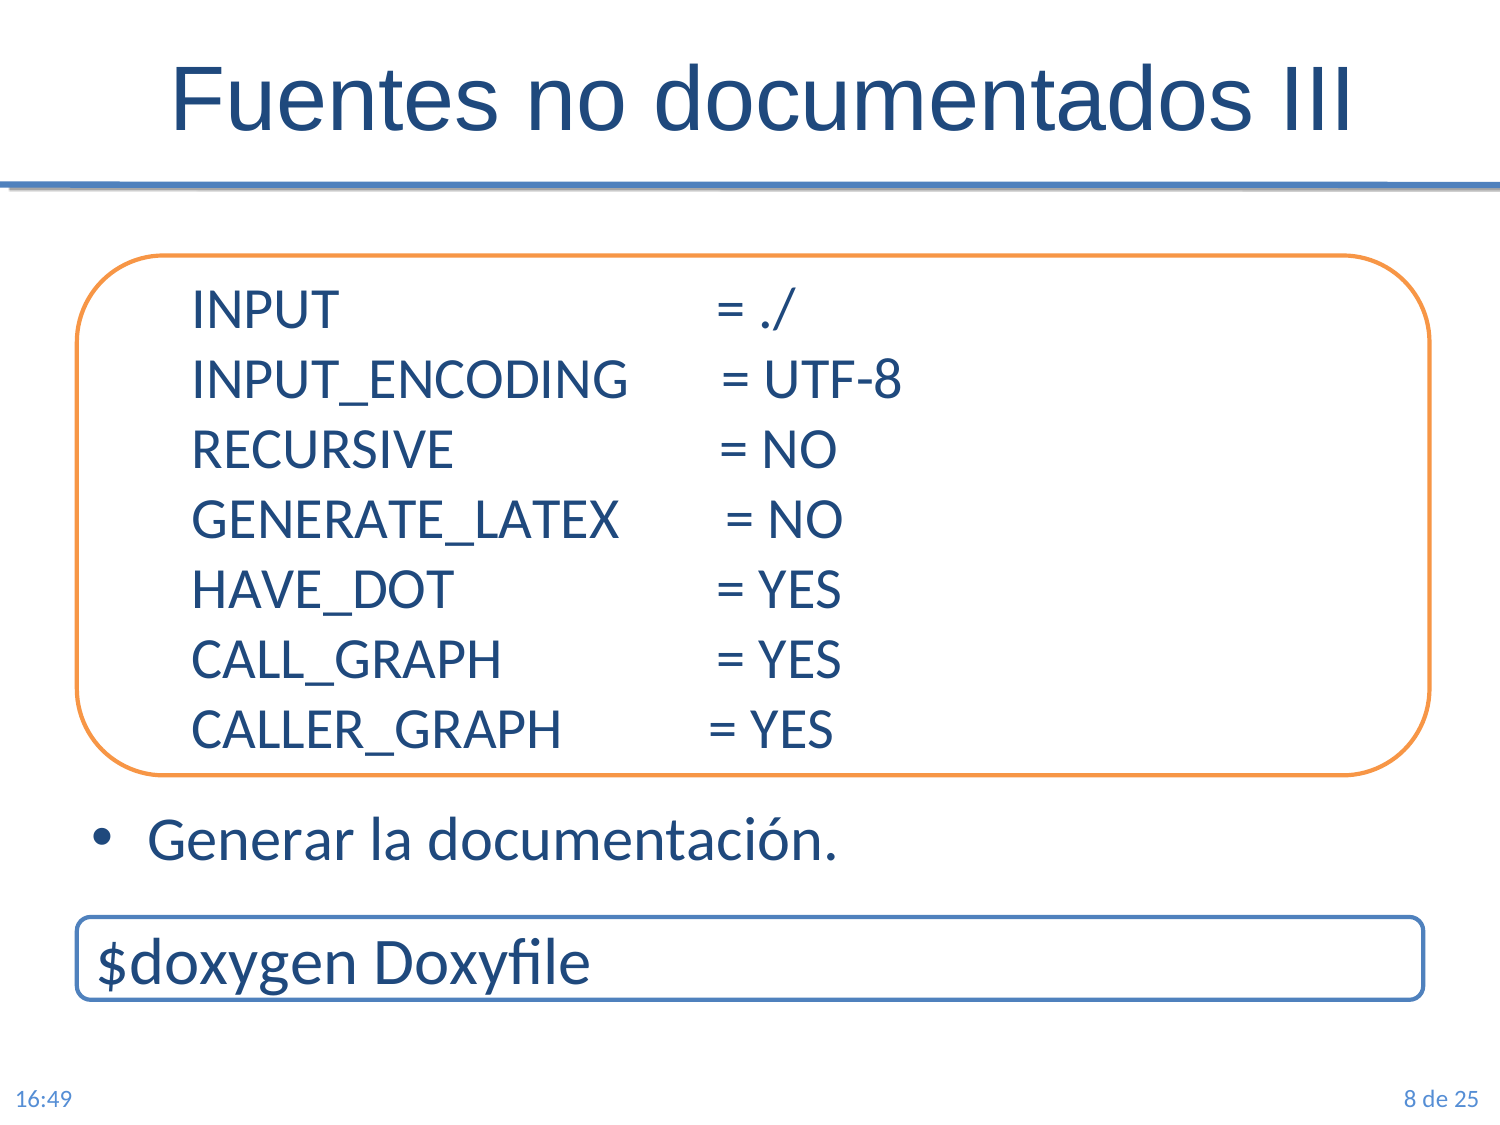

Fuentes no documentados III
INPUT 	= ./
INPUT_ENCODING = UTF-8
RECURSIVE = NO
GENERATE_LATEX = NO
HAVE_DOT 	= YES
CALL_GRAPH 	= YES
CALLER_GRAPH = YES
Generar la documentación.
$doxygen Doxyfile
16:49
 de 25